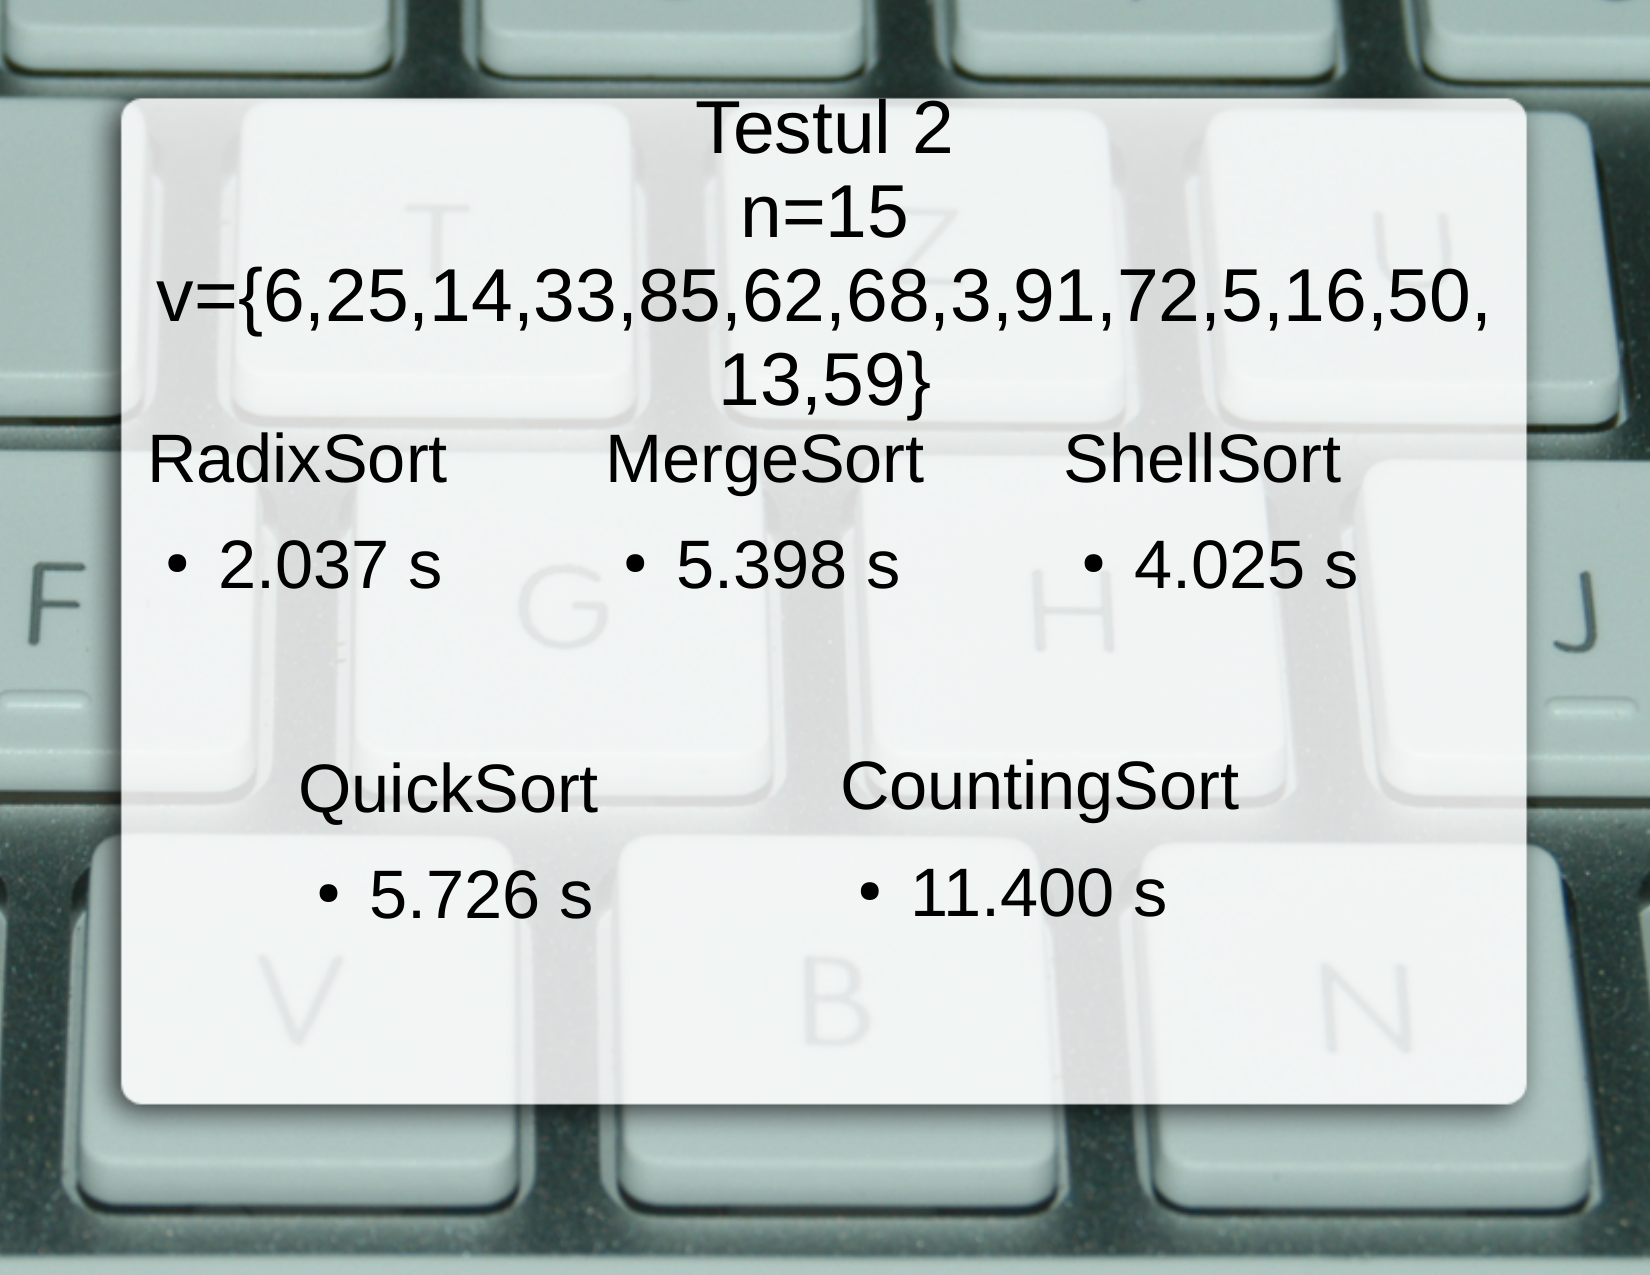

# Testul 2 n=15 v={6,25,14,33,85,62,68,3,91,72,5,16,50,13,59}
RadixSort
2.037 s
MergeSort
5.398 s
ShellSort
4.025 s
CountingSort
11.400 s
QuickSort
5.726 s